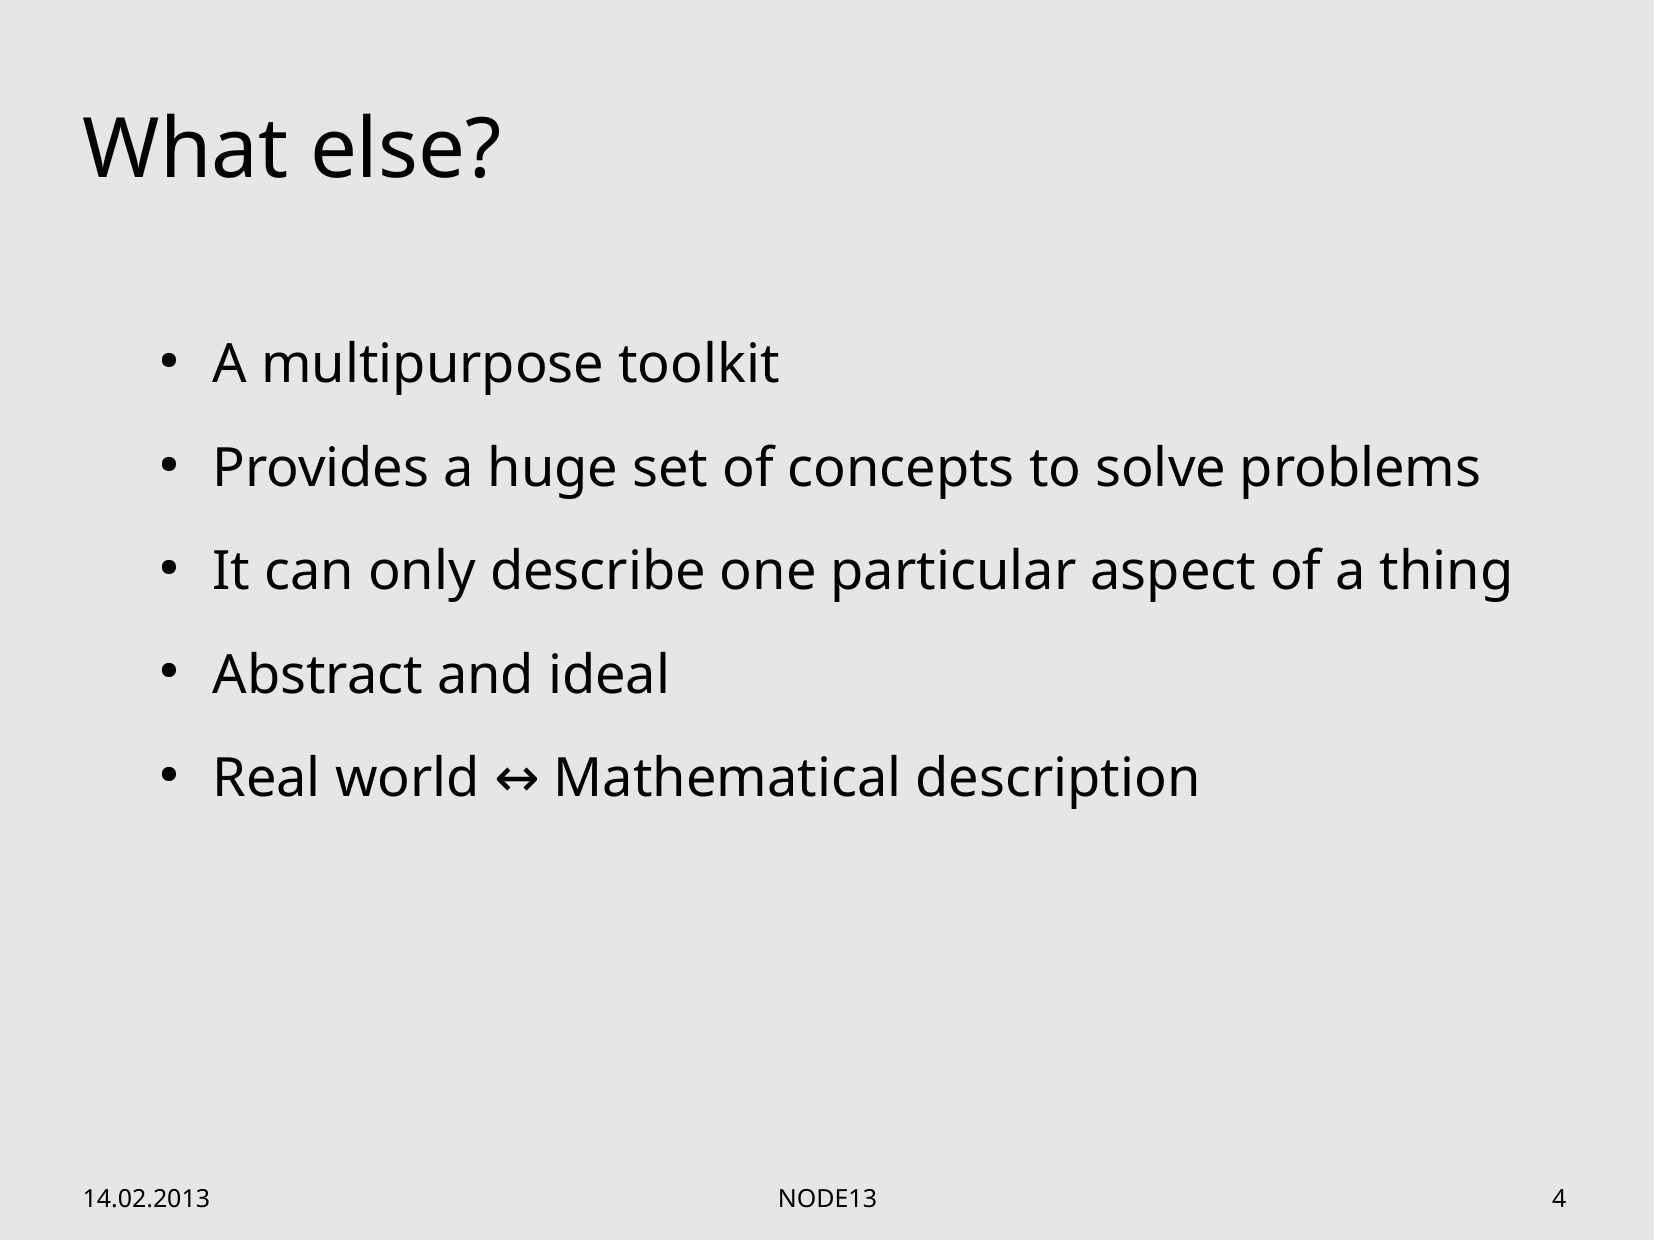

# What else?
A multipurpose toolkit
Provides a huge set of concepts to solve problems
It can only describe one particular aspect of a thing
Abstract and ideal
Real world ↔ Mathematical description
14.02.2013
NODE13
4